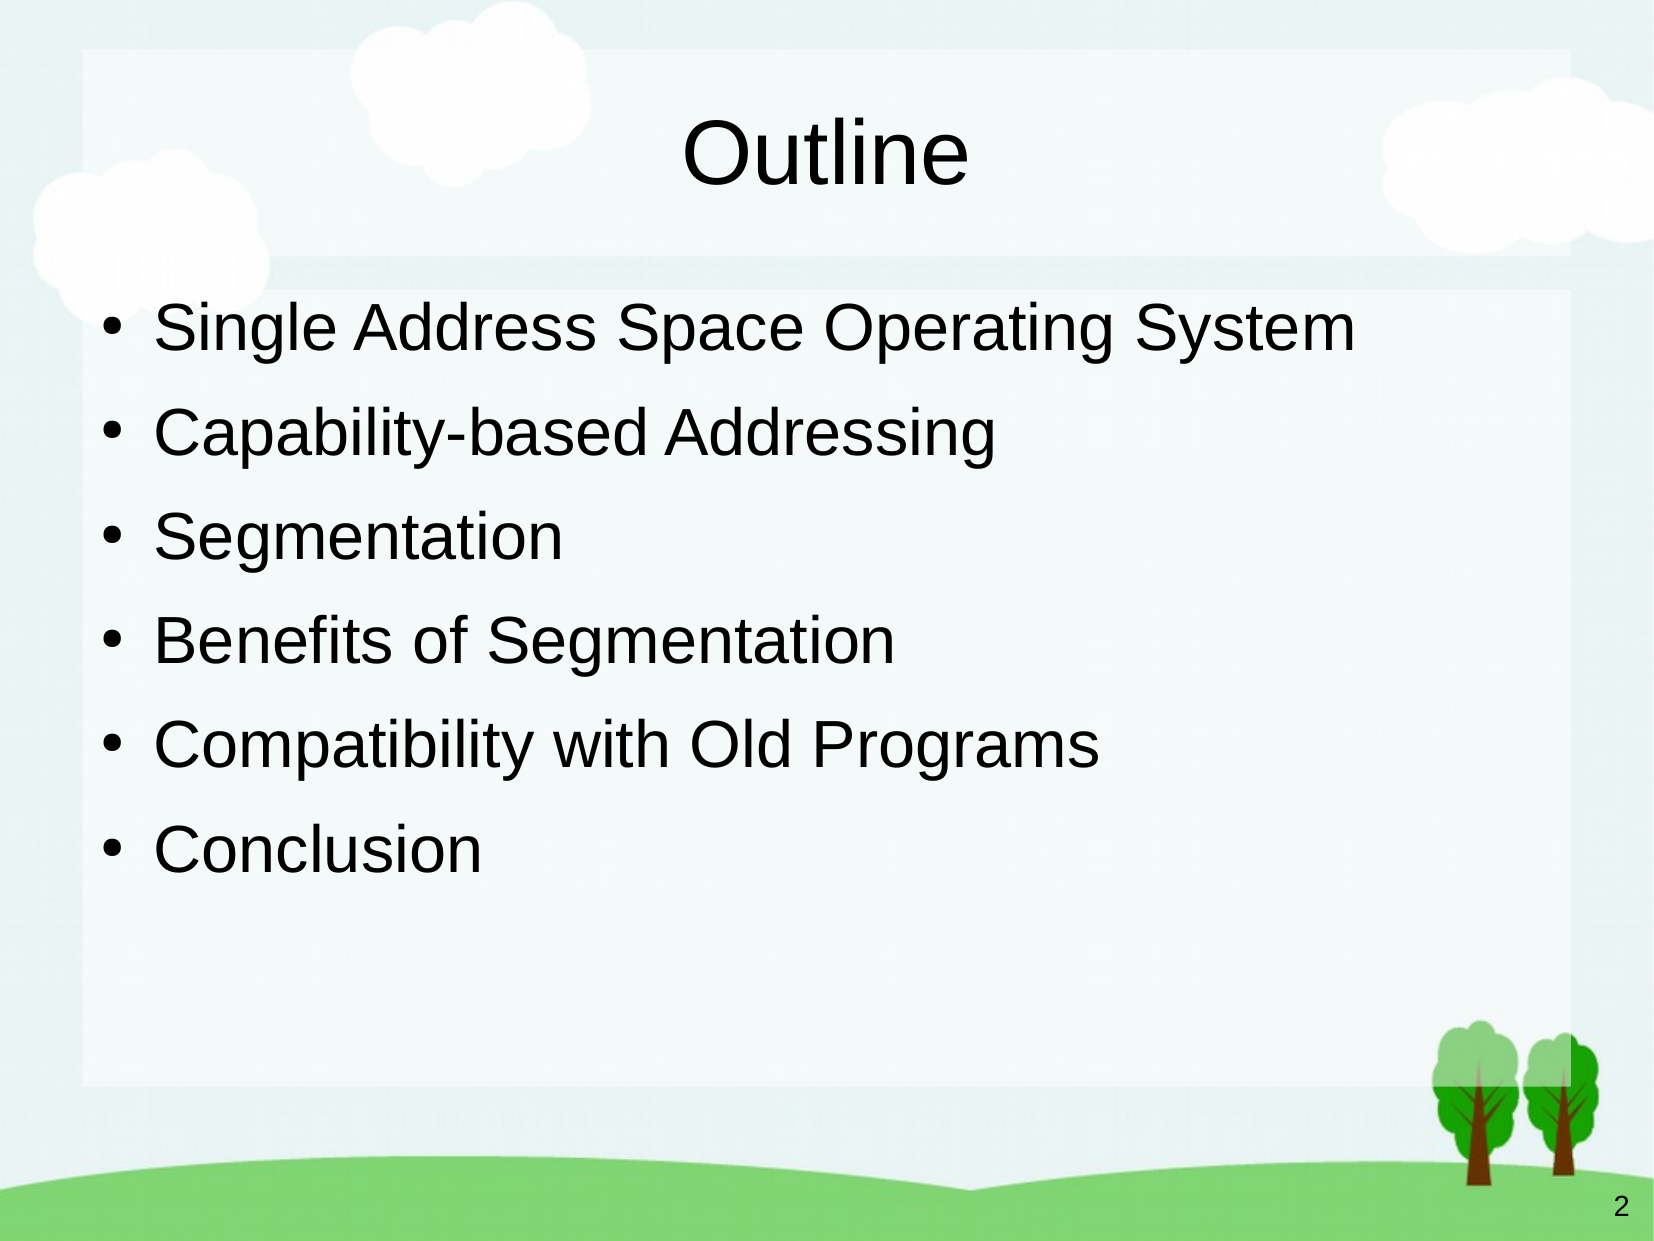

# Outline
Single Address Space Operating System
Capability-based Addressing
Segmentation
Benefits of Segmentation
Compatibility with Old Programs
Conclusion
2